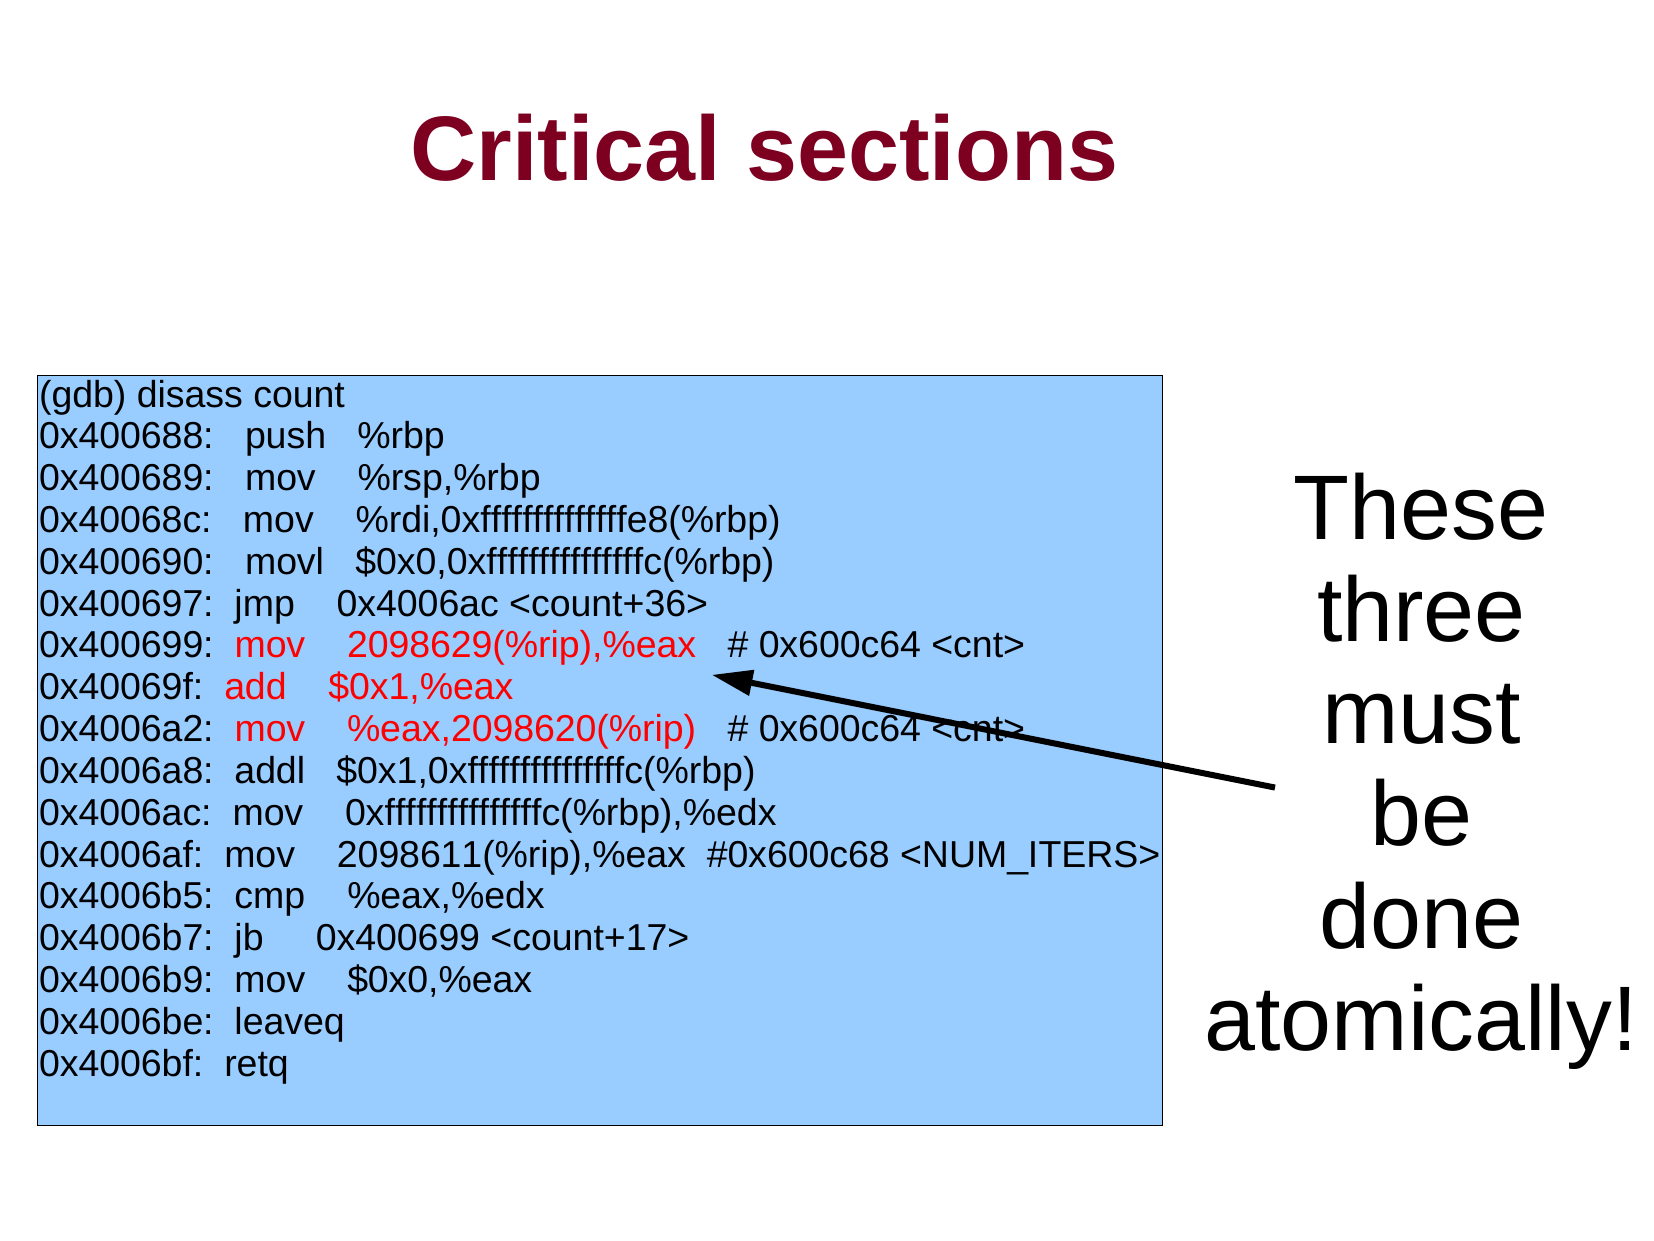

# Critical sections
(gdb) disass count
0x400688: push %rbp
0x400689: mov %rsp,%rbp
0x40068c: mov %rdi,0xffffffffffffffe8(%rbp)
0x400690: movl $0x0,0xfffffffffffffffc(%rbp)
0x400697: jmp 0x4006ac <count+36>
0x400699: mov 2098629(%rip),%eax # 0x600c64 <cnt>
0x40069f: add $0x1,%eax
0x4006a2: mov %eax,2098620(%rip) # 0x600c64 <cnt>
0x4006a8: addl $0x1,0xfffffffffffffffc(%rbp)
0x4006ac: mov 0xfffffffffffffffc(%rbp),%edx
0x4006af: mov 2098611(%rip),%eax #0x600c68 <NUM_ITERS>
0x4006b5: cmp %eax,%edx
0x4006b7: jb 0x400699 <count+17>
0x4006b9: mov $0x0,%eax
0x4006be: leaveq
0x4006bf: retq
These
three
must
be
done
atomically!